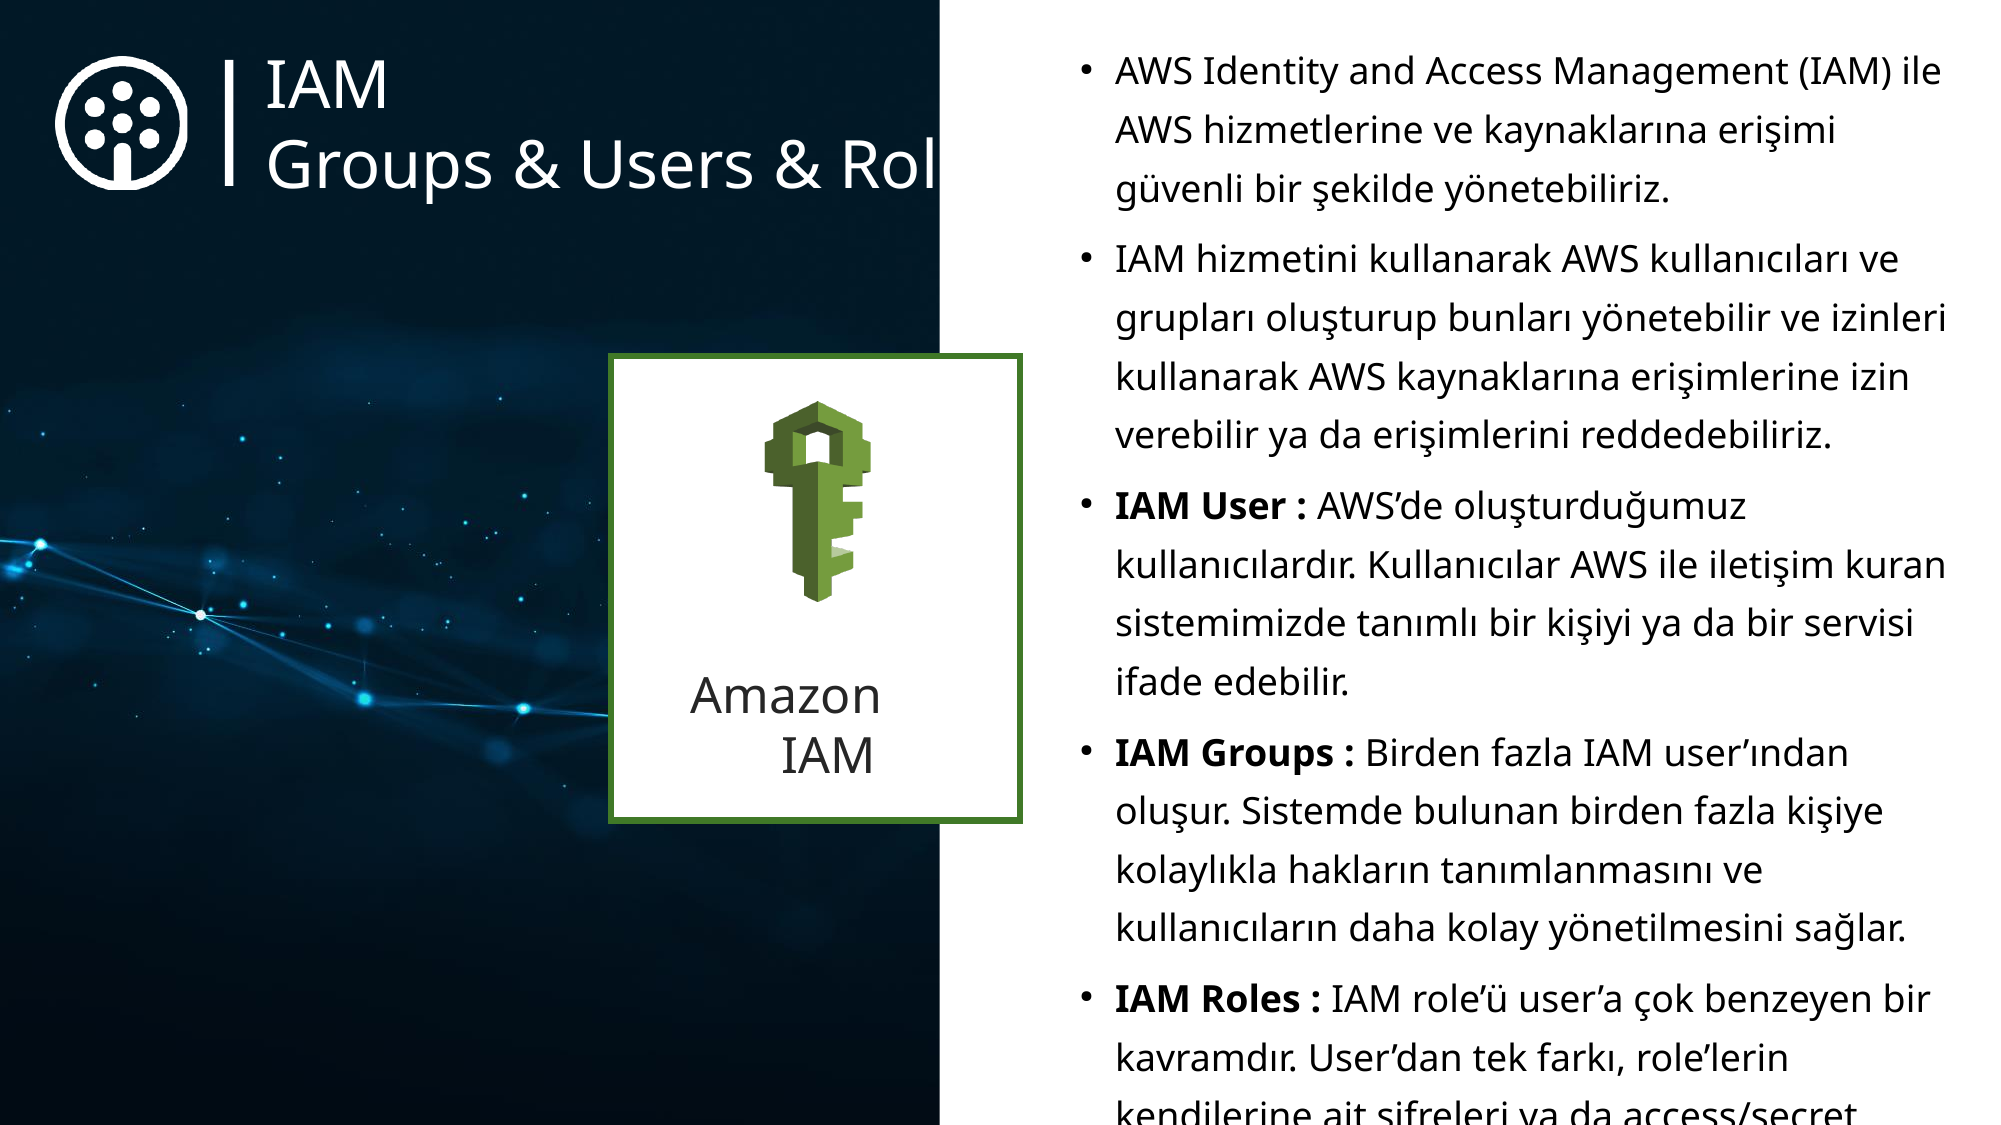

AWS Identity and Access Management (IAM) ile AWS hizmetlerine ve kaynaklarına erişimi güvenli bir şekilde yönetebiliriz.
IAM hizmetini kullanarak AWS kullanıcıları ve grupları oluşturup bunları yönetebilir ve izinleri kullanarak AWS kaynaklarına erişimlerine izin verebilir ya da erişimlerini reddedebiliriz.
IAM User : AWS’de oluşturduğumuz kullanıcılardır. Kullanıcılar AWS ile iletişim kuran sistemimizde tanımlı bir kişiyi ya da bir servisi ifade edebilir.
IAM Groups : Birden fazla IAM user’ından oluşur. Sistemde bulunan birden fazla kişiye kolaylıkla hakların tanımlanmasını ve kullanıcıların daha kolay yönetilmesini sağlar.
IAM Roles : IAM role’ü user’a çok benzeyen bir kavramdır. User’dan tek farkı, role’lerin kendilerine ait şifreleri ya da access/secret key’lerinin olmamasıdır.
IAM
Groups & Users & Roles
 Amazon
 IAM